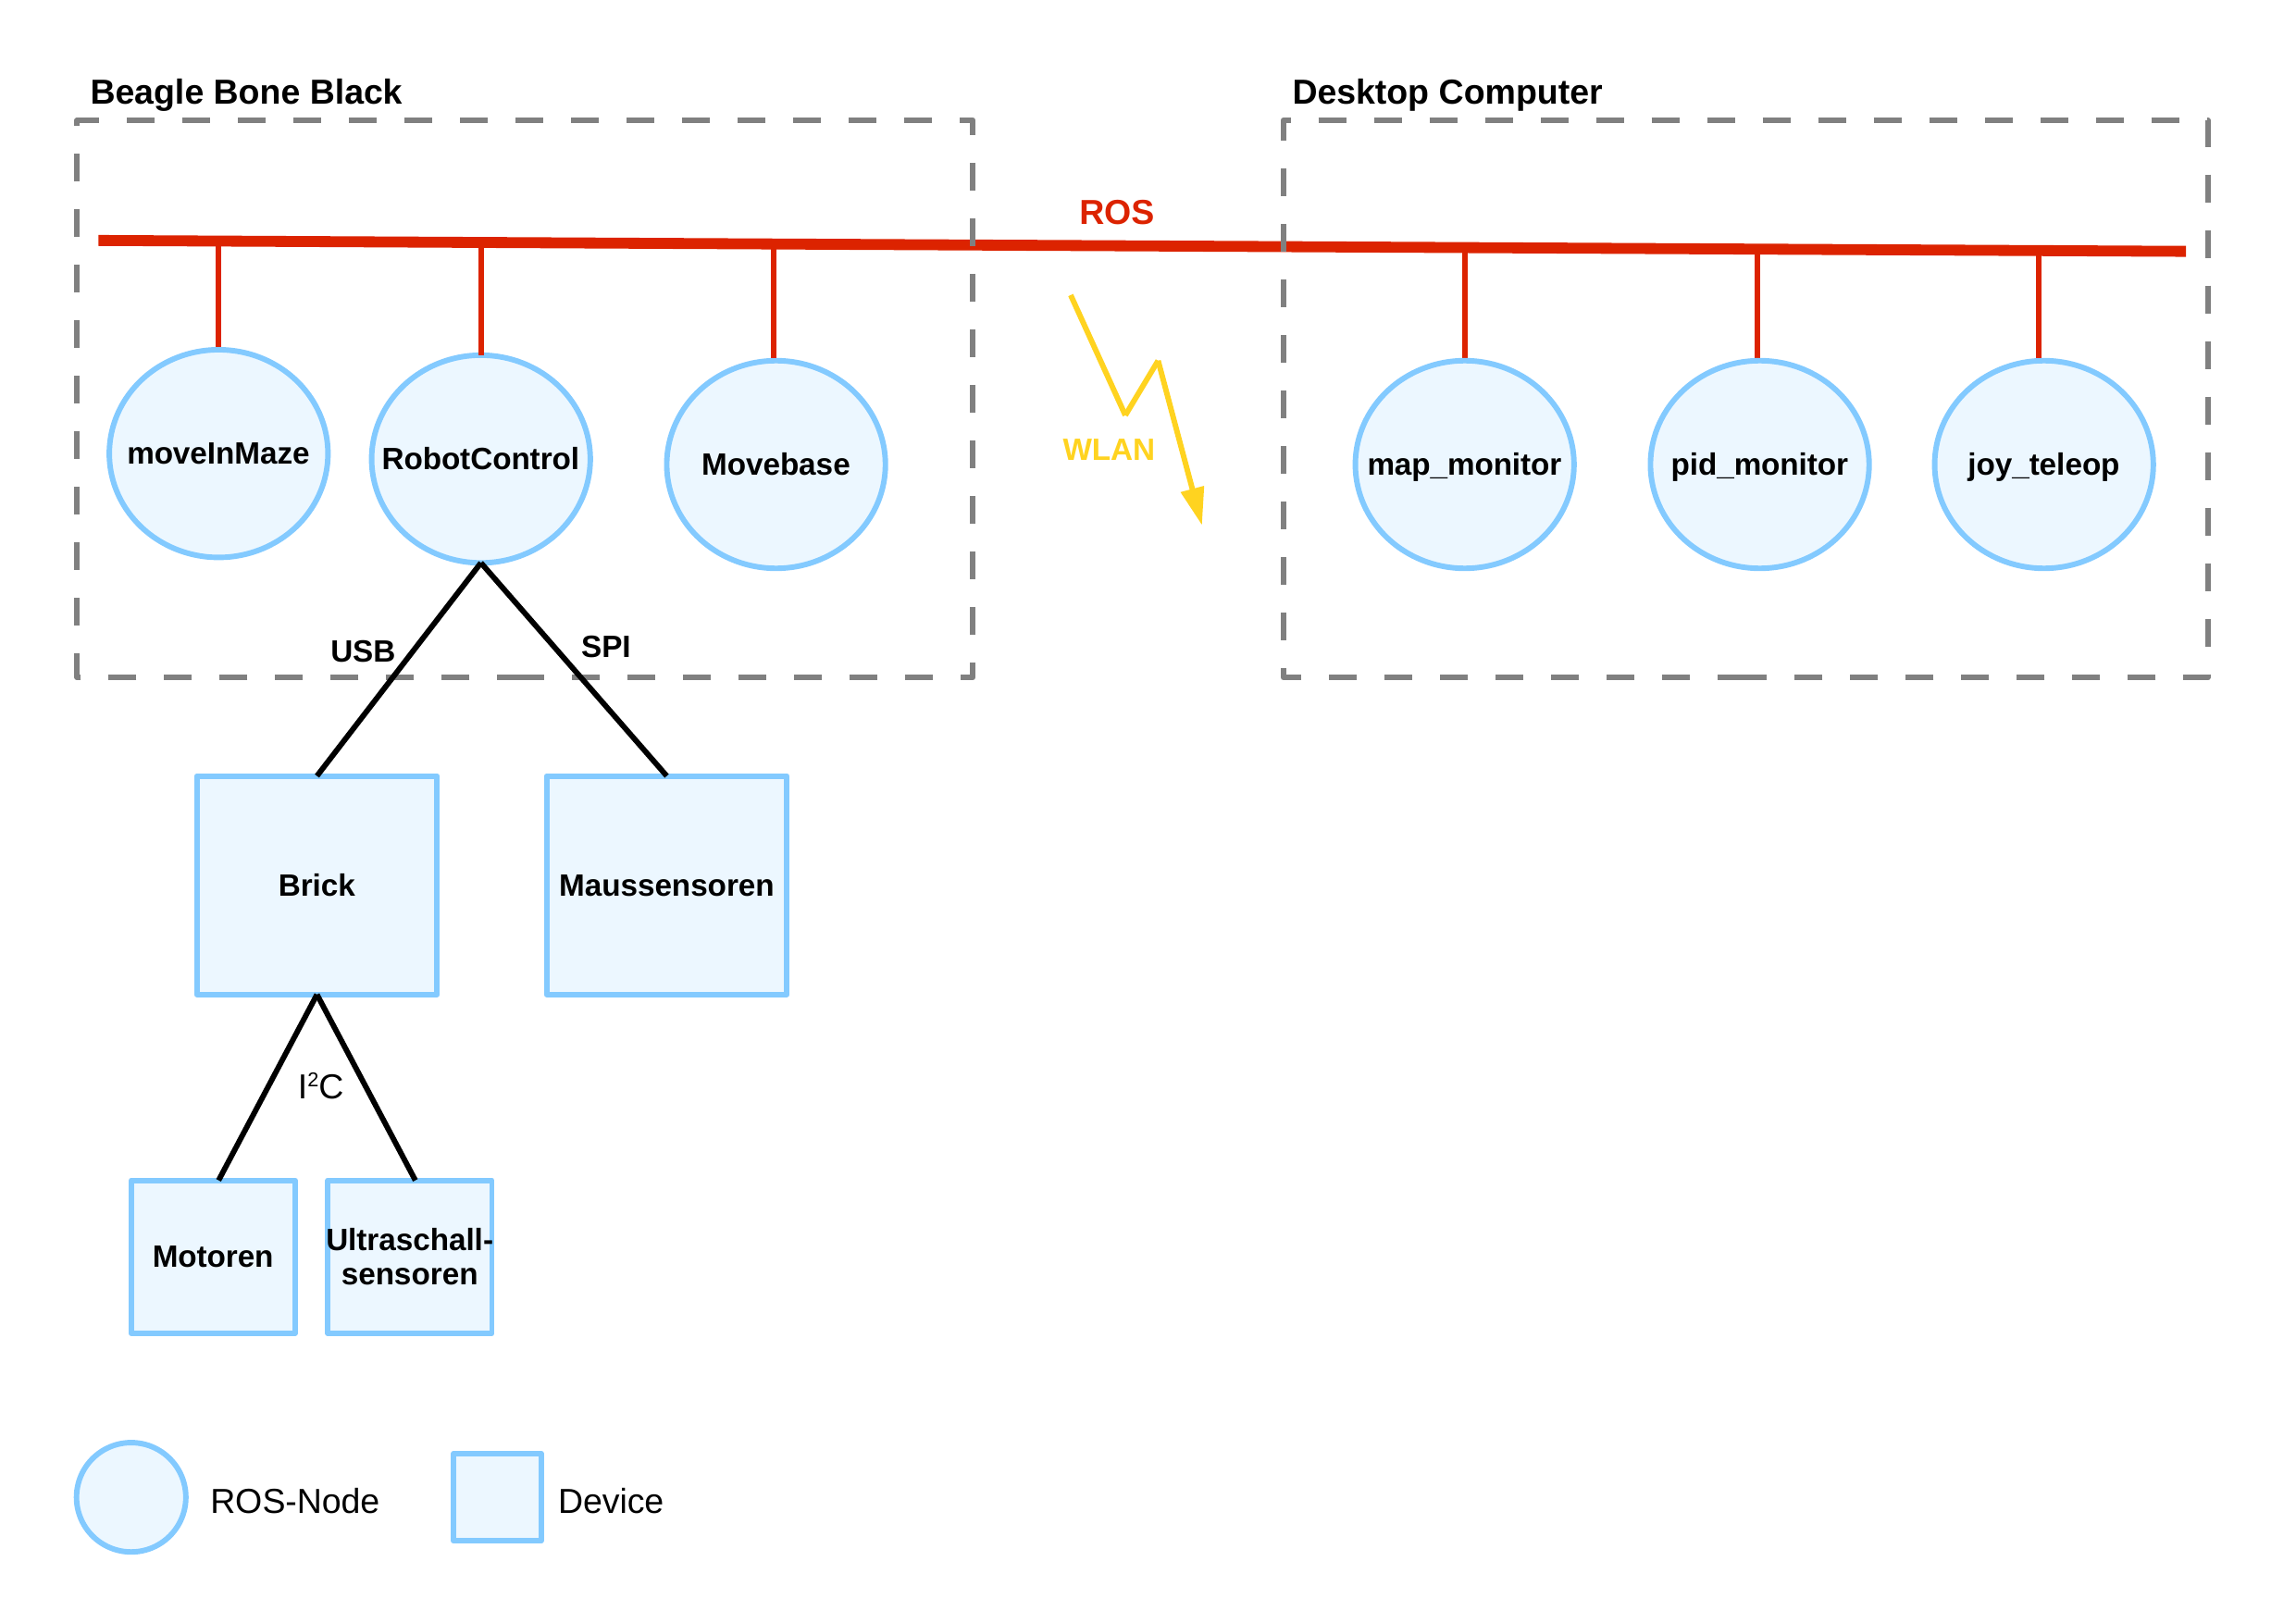

Beagle Bone Black
moveInMaze
RobotControl
SPI
USB
Brick
I2C
Motoren
Ultraschall-
sensoren
Maussensoren
Movebase
Desktop Computer
map_monitor
pid_monitor
joy_teleop
ROS
WLAN
ROS-Node
Device